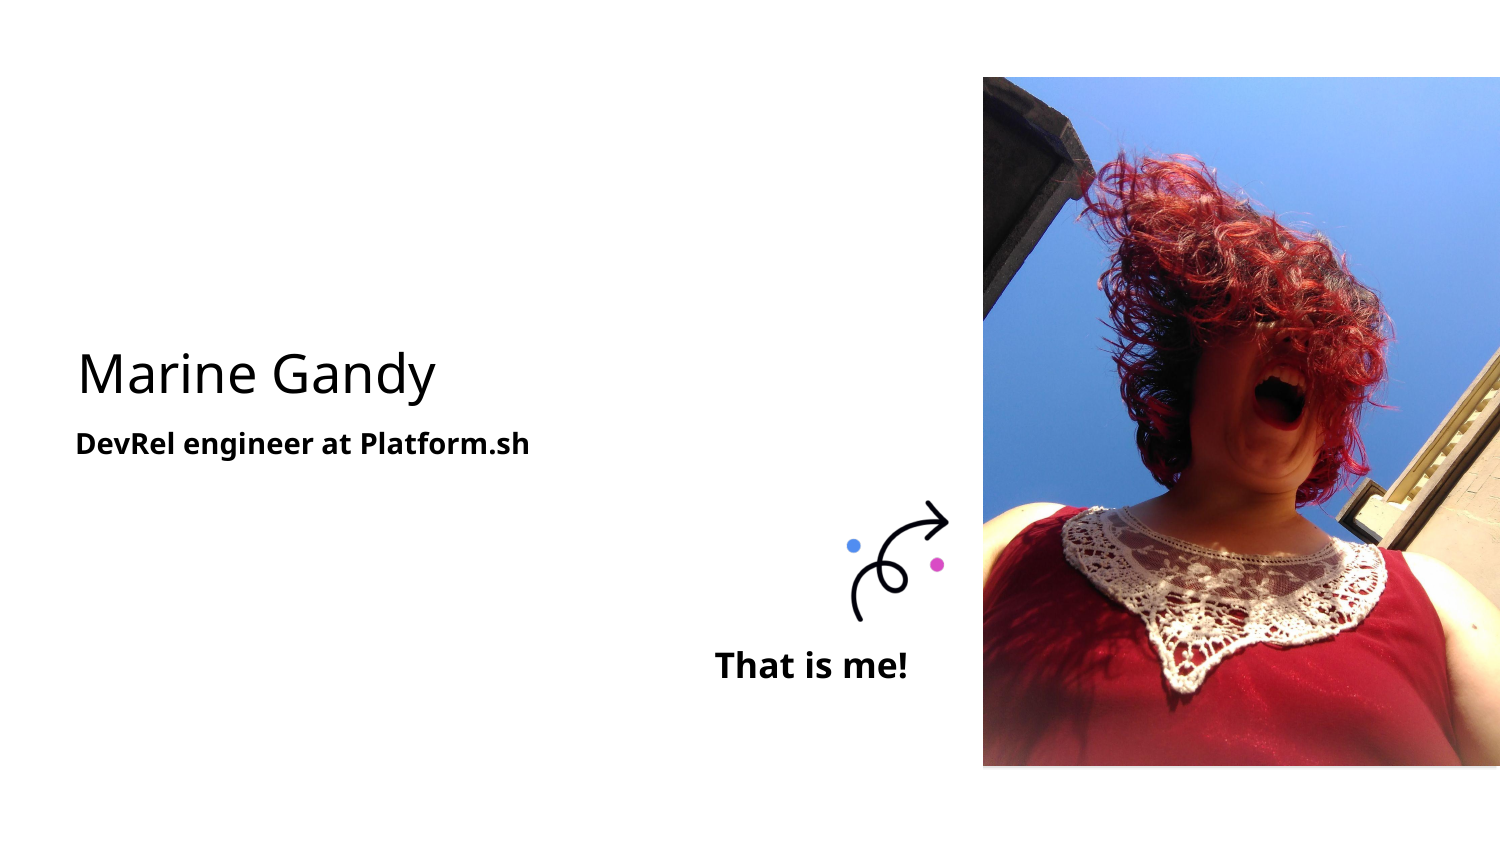

Marine Gandy
# DevRel engineer at Platform.sh
That is me!